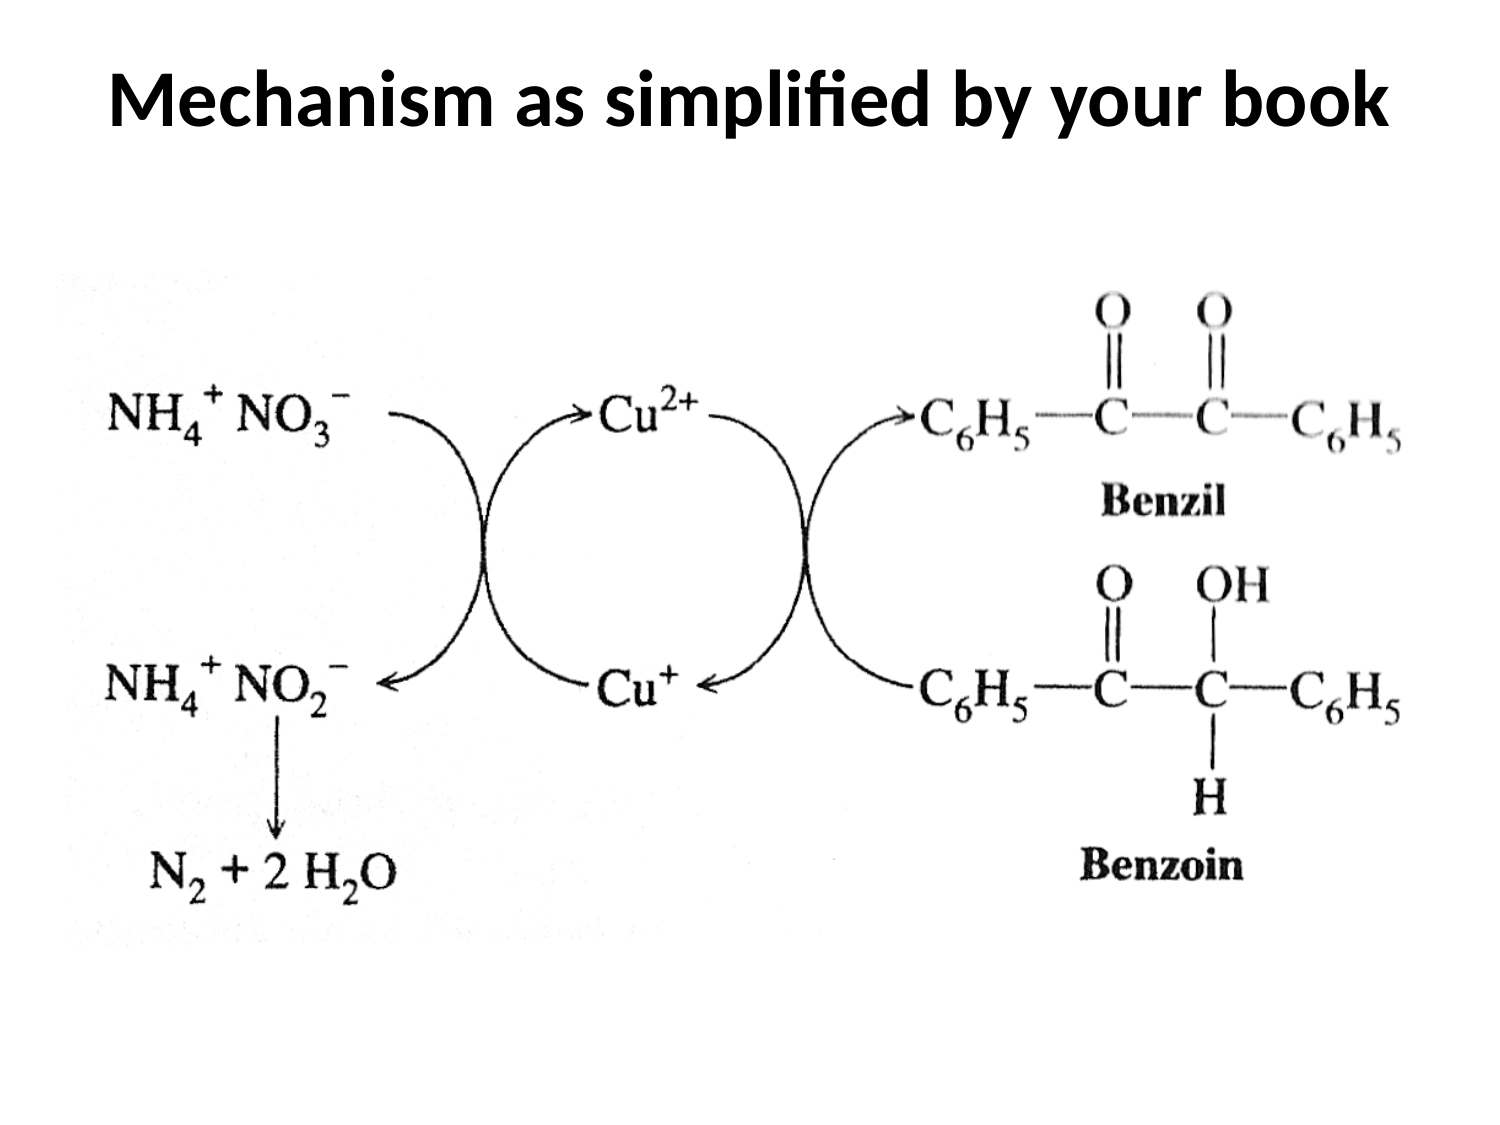

# Mechanism as simplified by your book